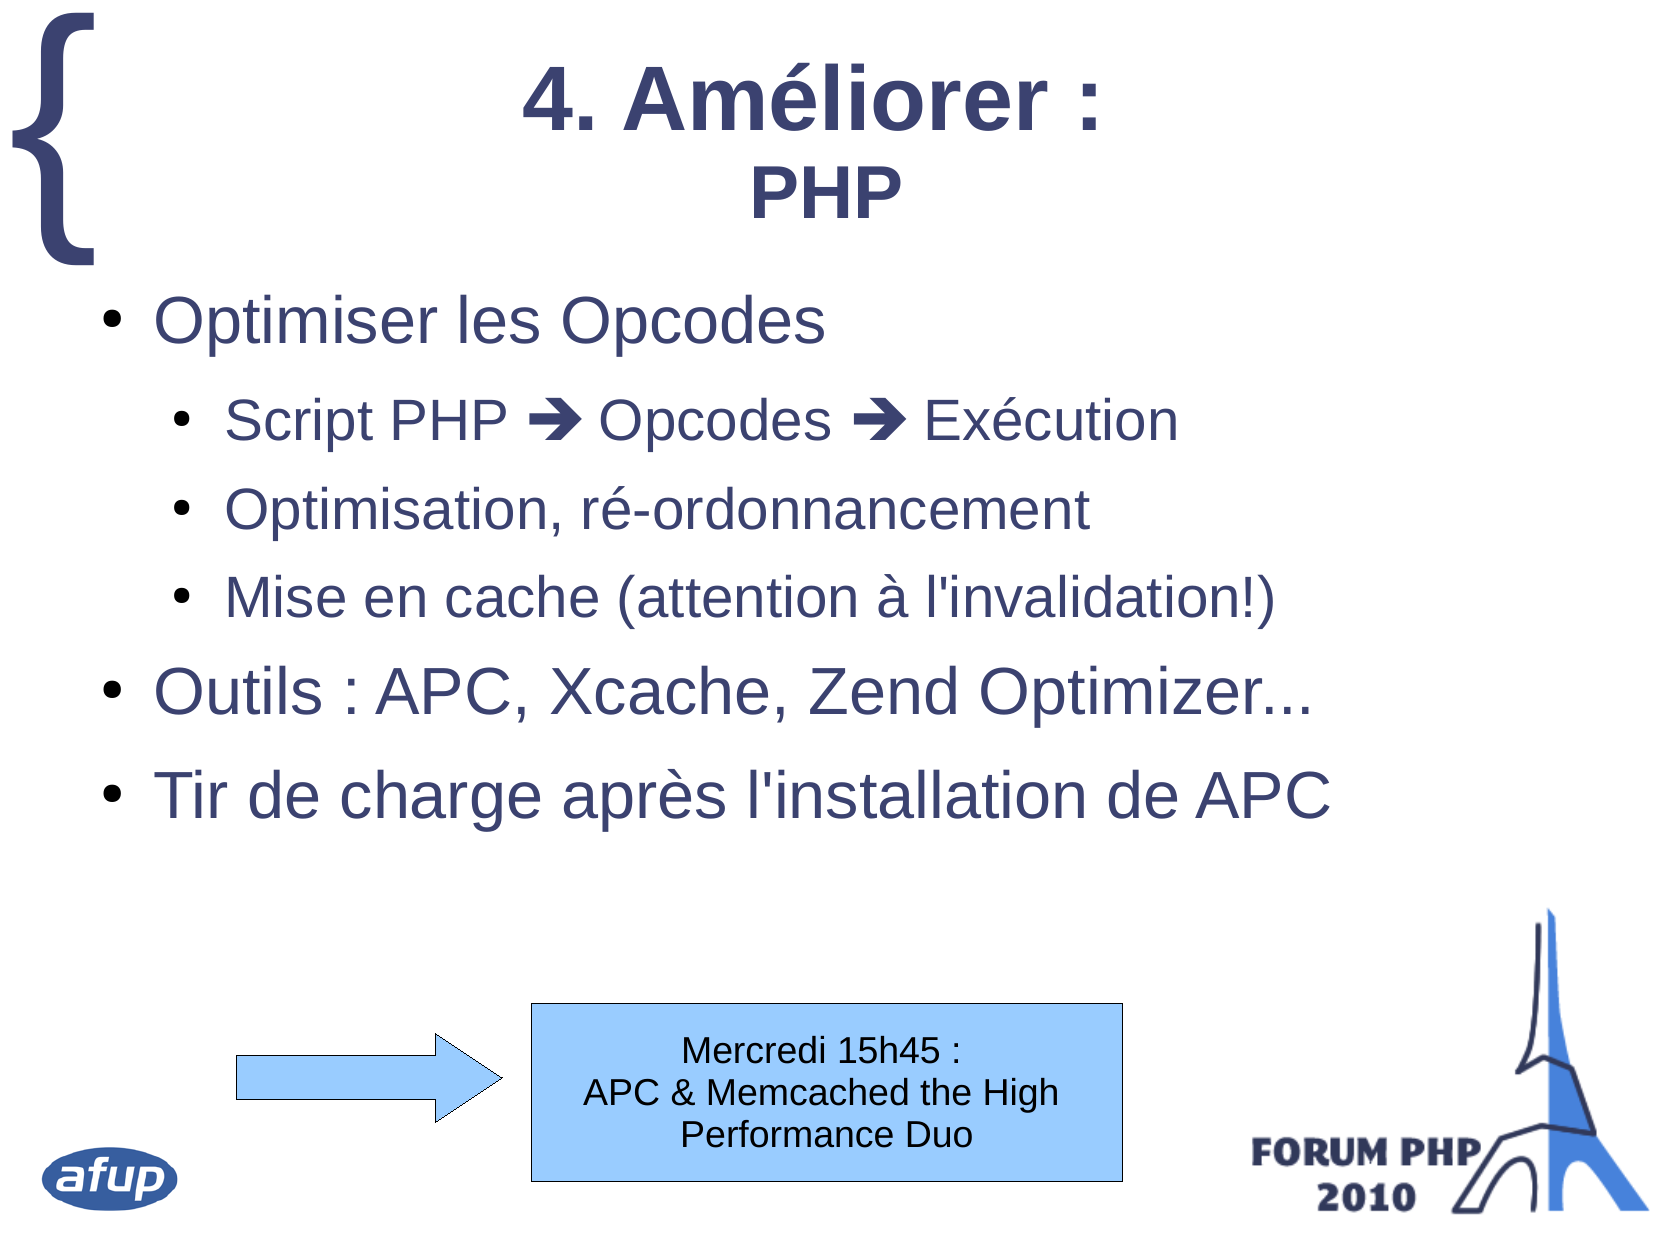

# 4. Améliorer : PHP
Optimiser les Opcodes
Script PHP è Opcodes è Exécution
Optimisation, ré-ordonnancement
Mise en cache (attention à l'invalidation!)
Outils : APC, Xcache, Zend Optimizer...
Tir de charge après l'installation de APC
Mercredi 15h45 :
APC & Memcached the High
Performance Duo